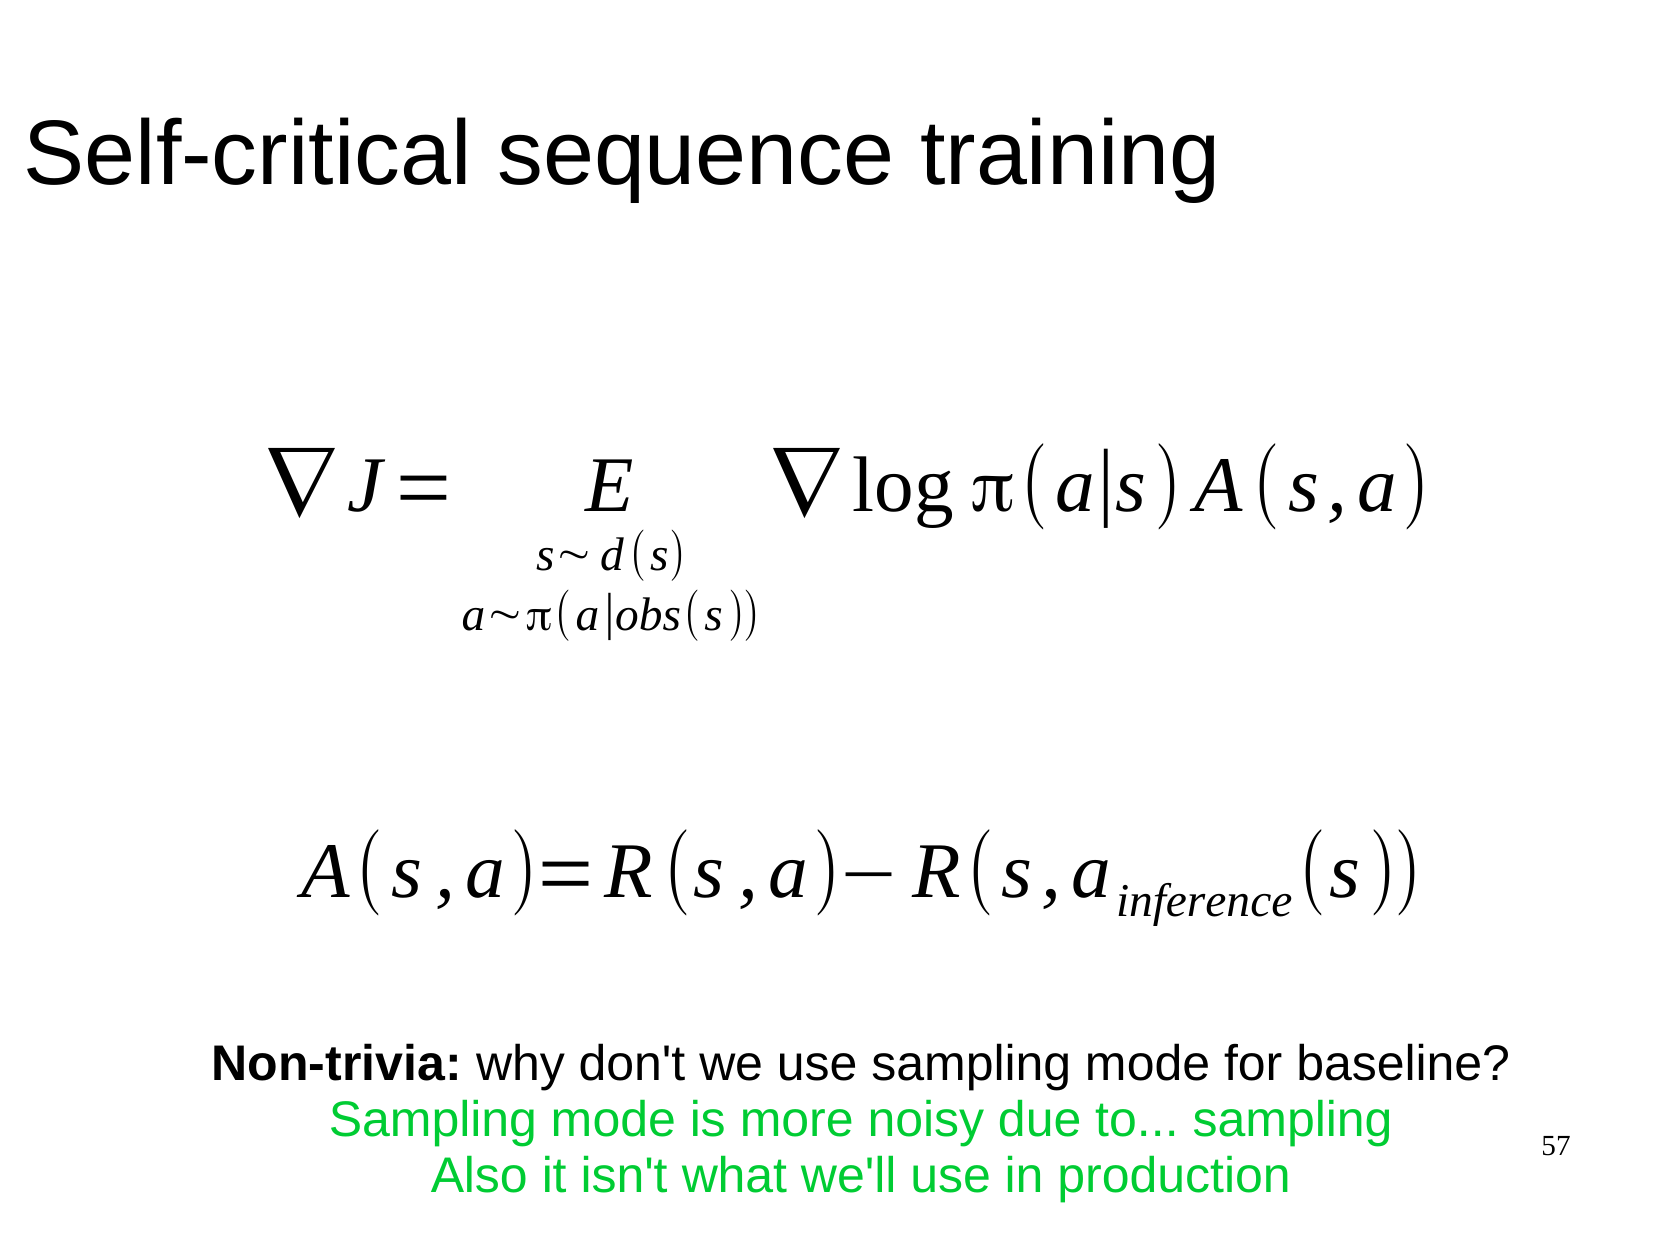

# Self-critical sequence training
Non-trivia: why don't we use sampling mode for baseline?
Sampling mode is more noisy due to... sampling
Also it isn't what we'll use in production
57